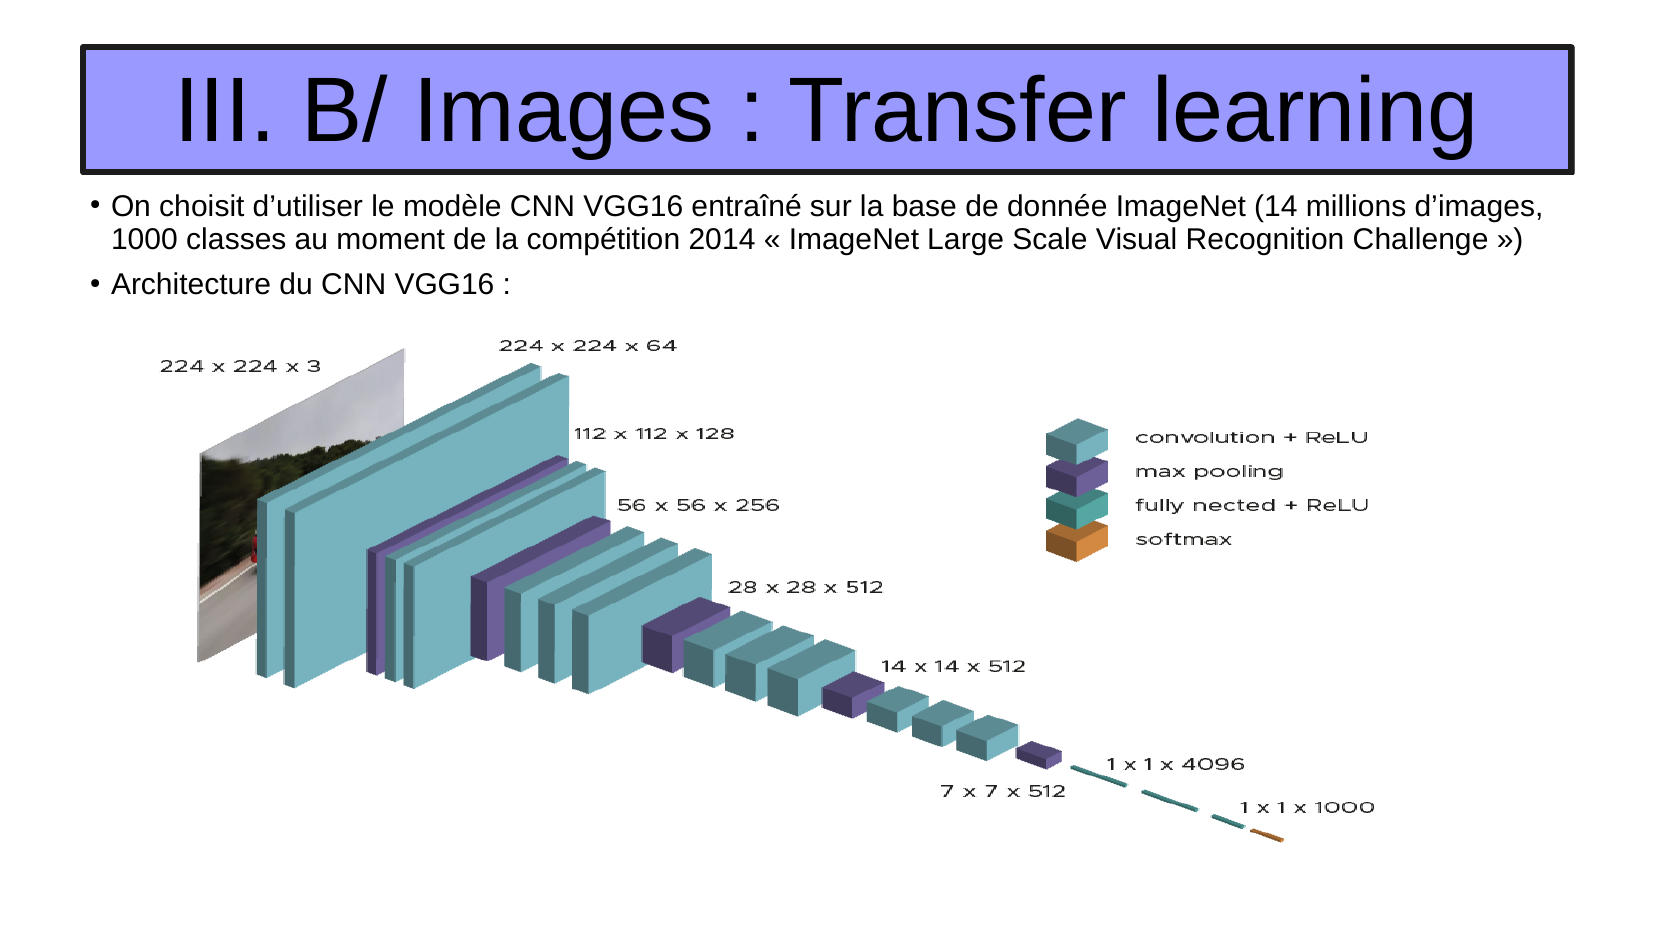

III. B/ Images : Transfer learning
# On choisit d’utiliser le modèle CNN VGG16 entraîné sur la base de donnée ImageNet (14 millions d’images, 1000 classes au moment de la compétition 2014 « ImageNet Large Scale Visual Recognition Challenge »)
Architecture du CNN VGG16 :